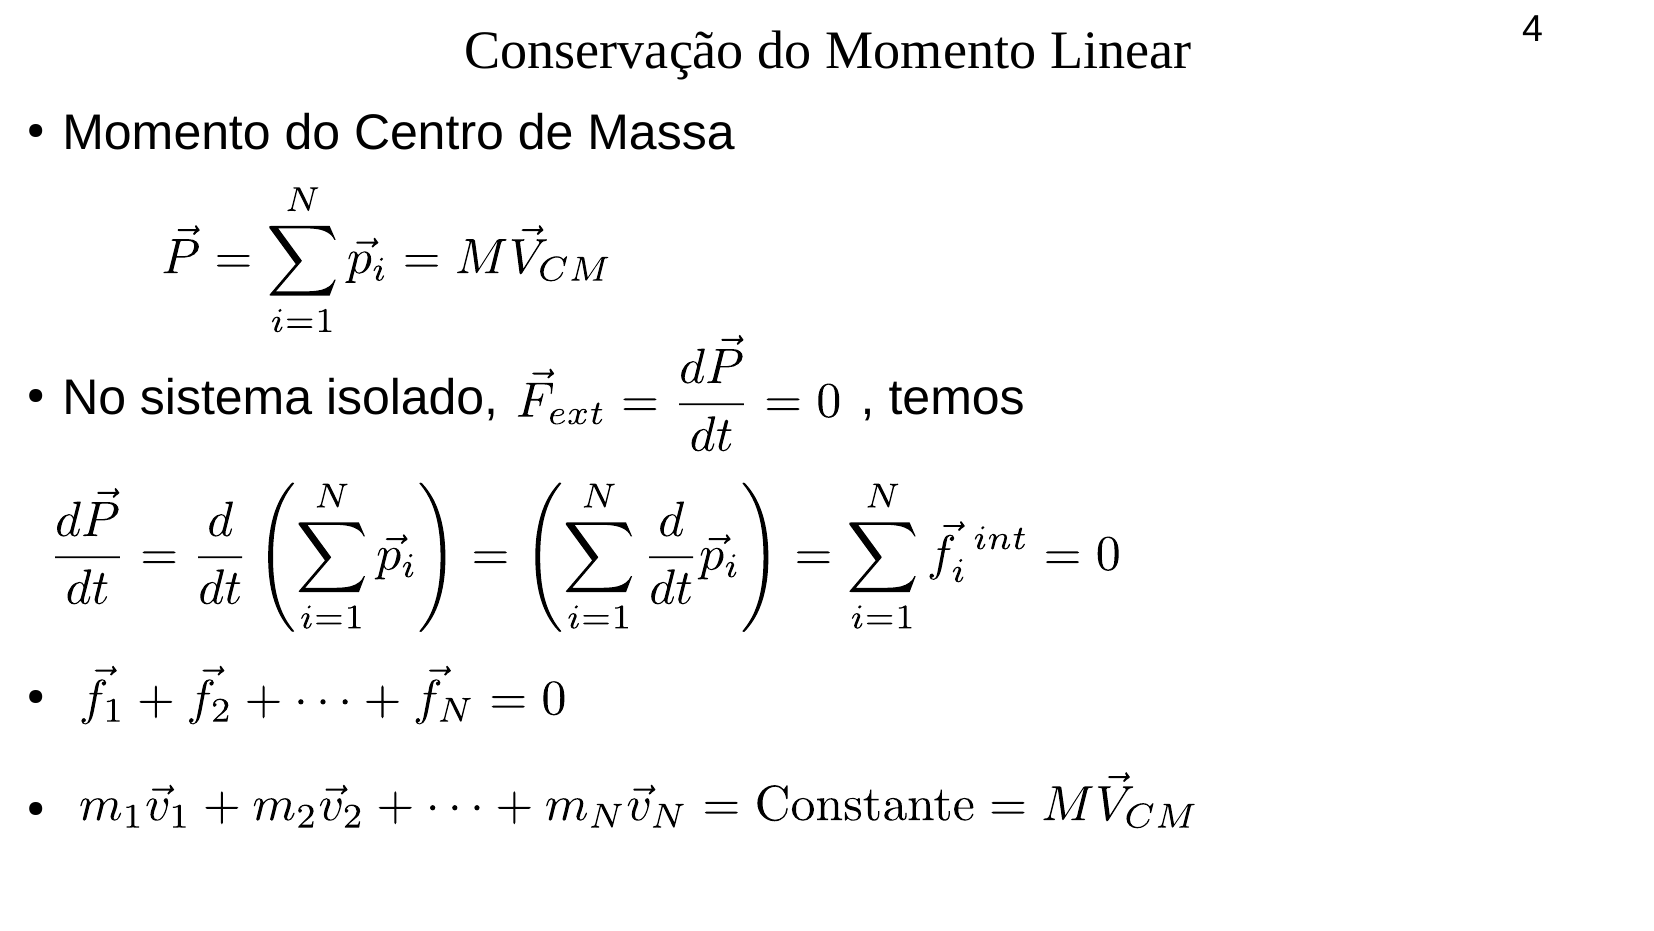

Conservação do Momento Linear
Momento do Centro de Massa
No sistema isolado, , temos